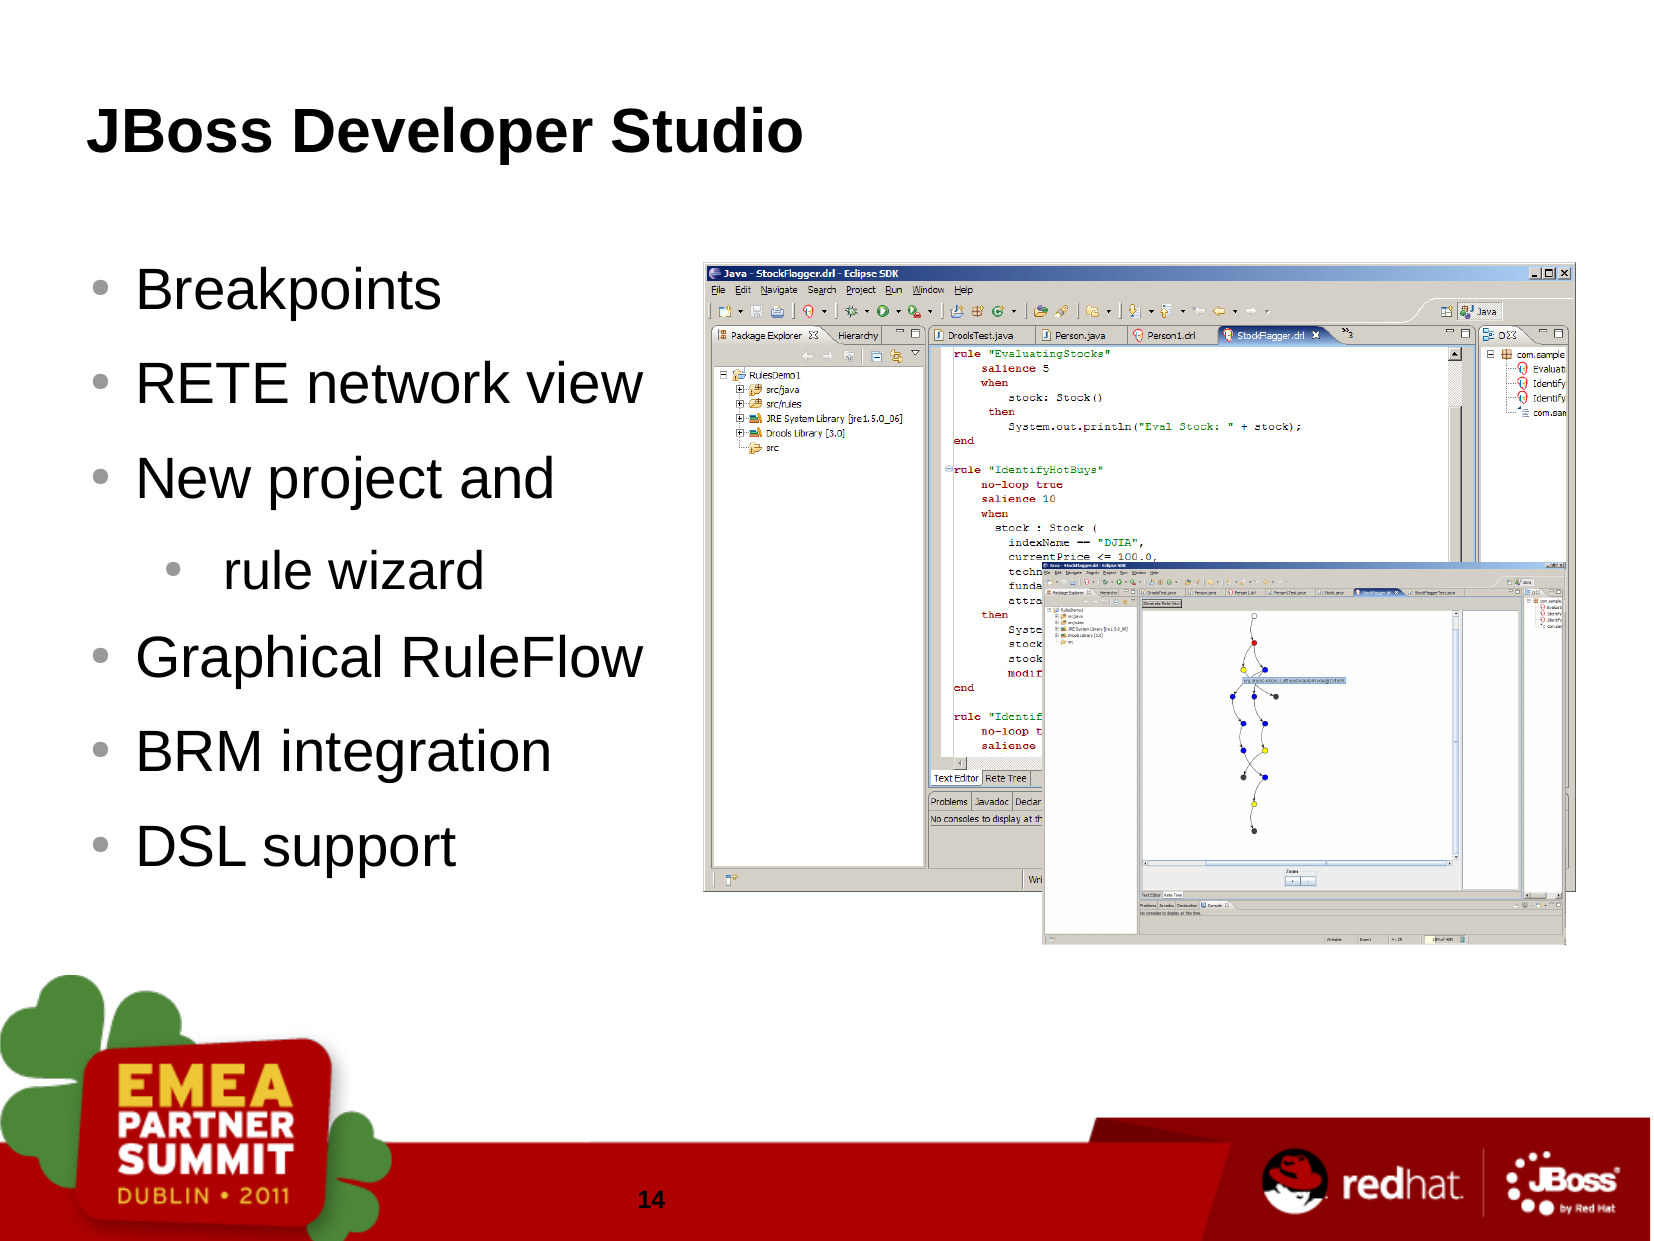

# JBoss Developer Studio
Breakpoints
RETE network view
New project and
 rule wizard
Graphical RuleFlow
BRM integration
DSL support